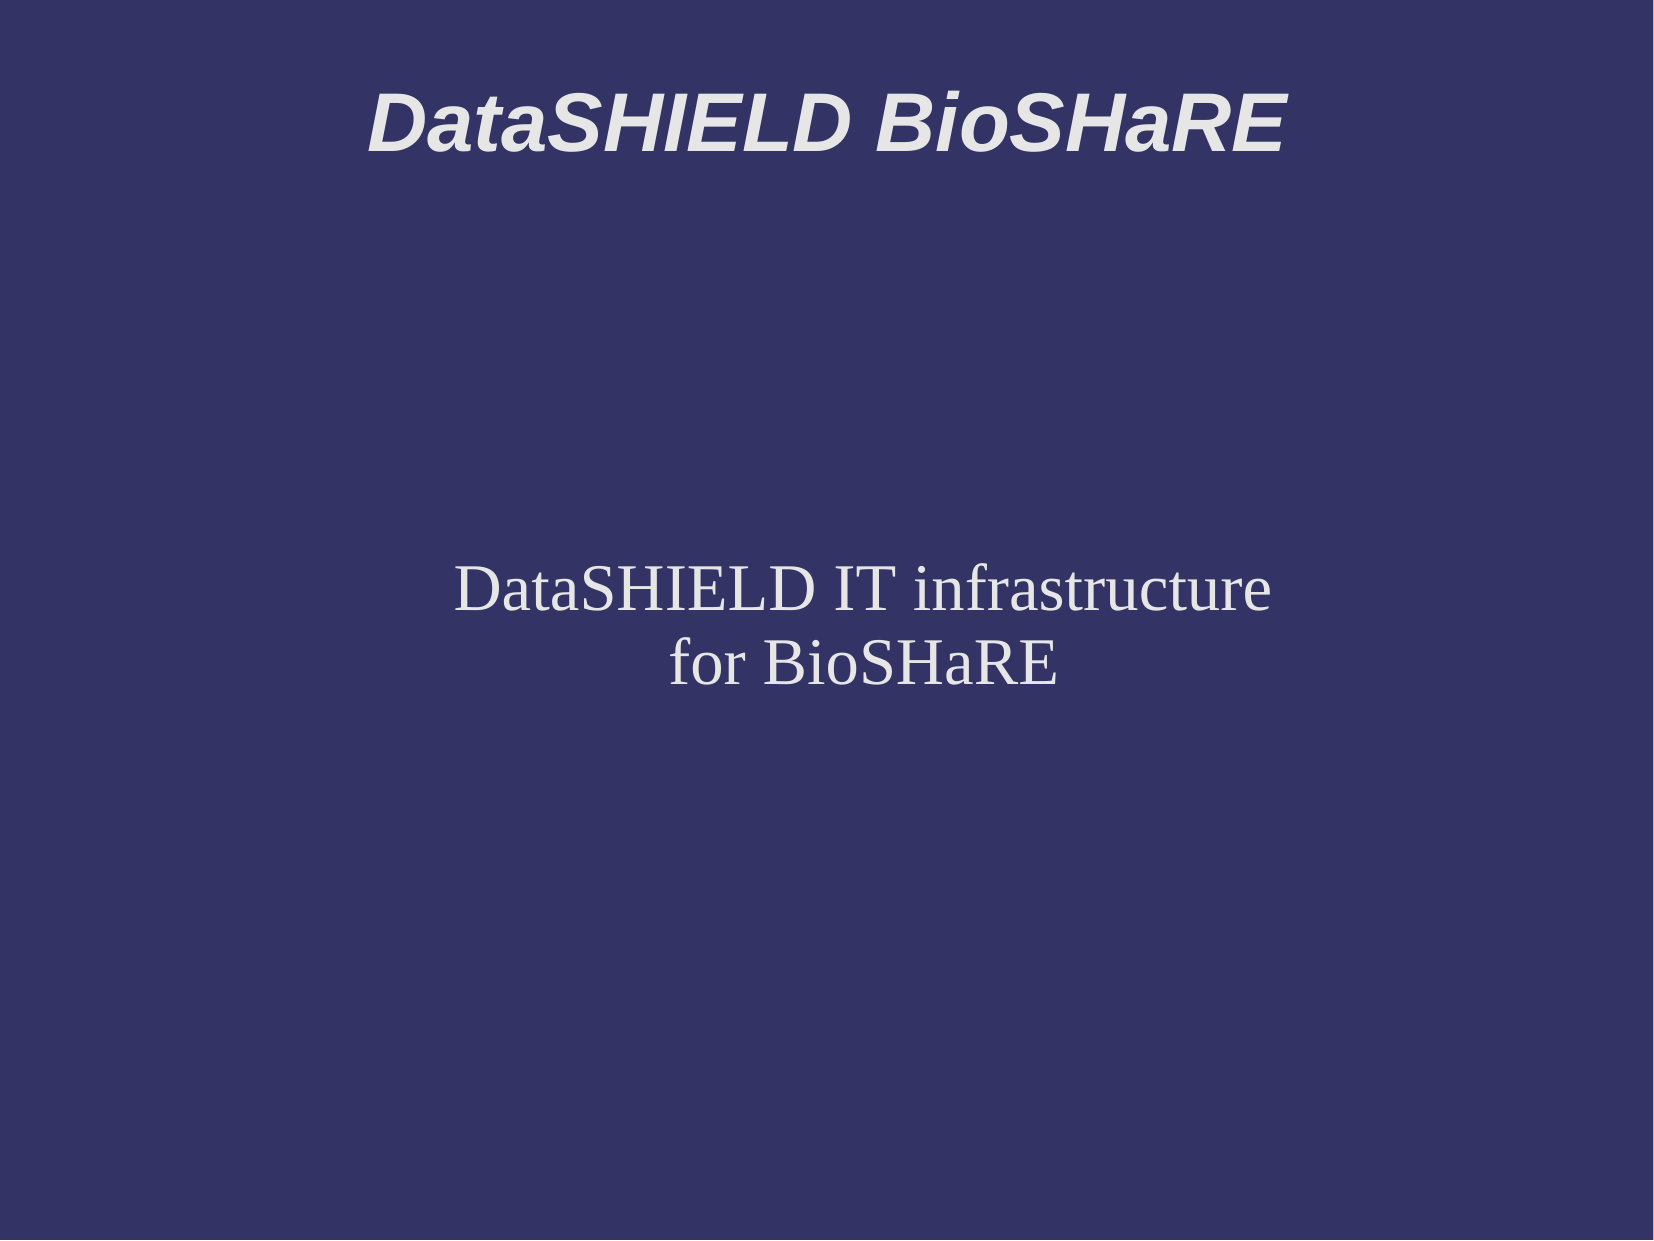

# DataSHIELD BioSHaRE
DataSHIELD IT infrastructure
for BioSHaRE